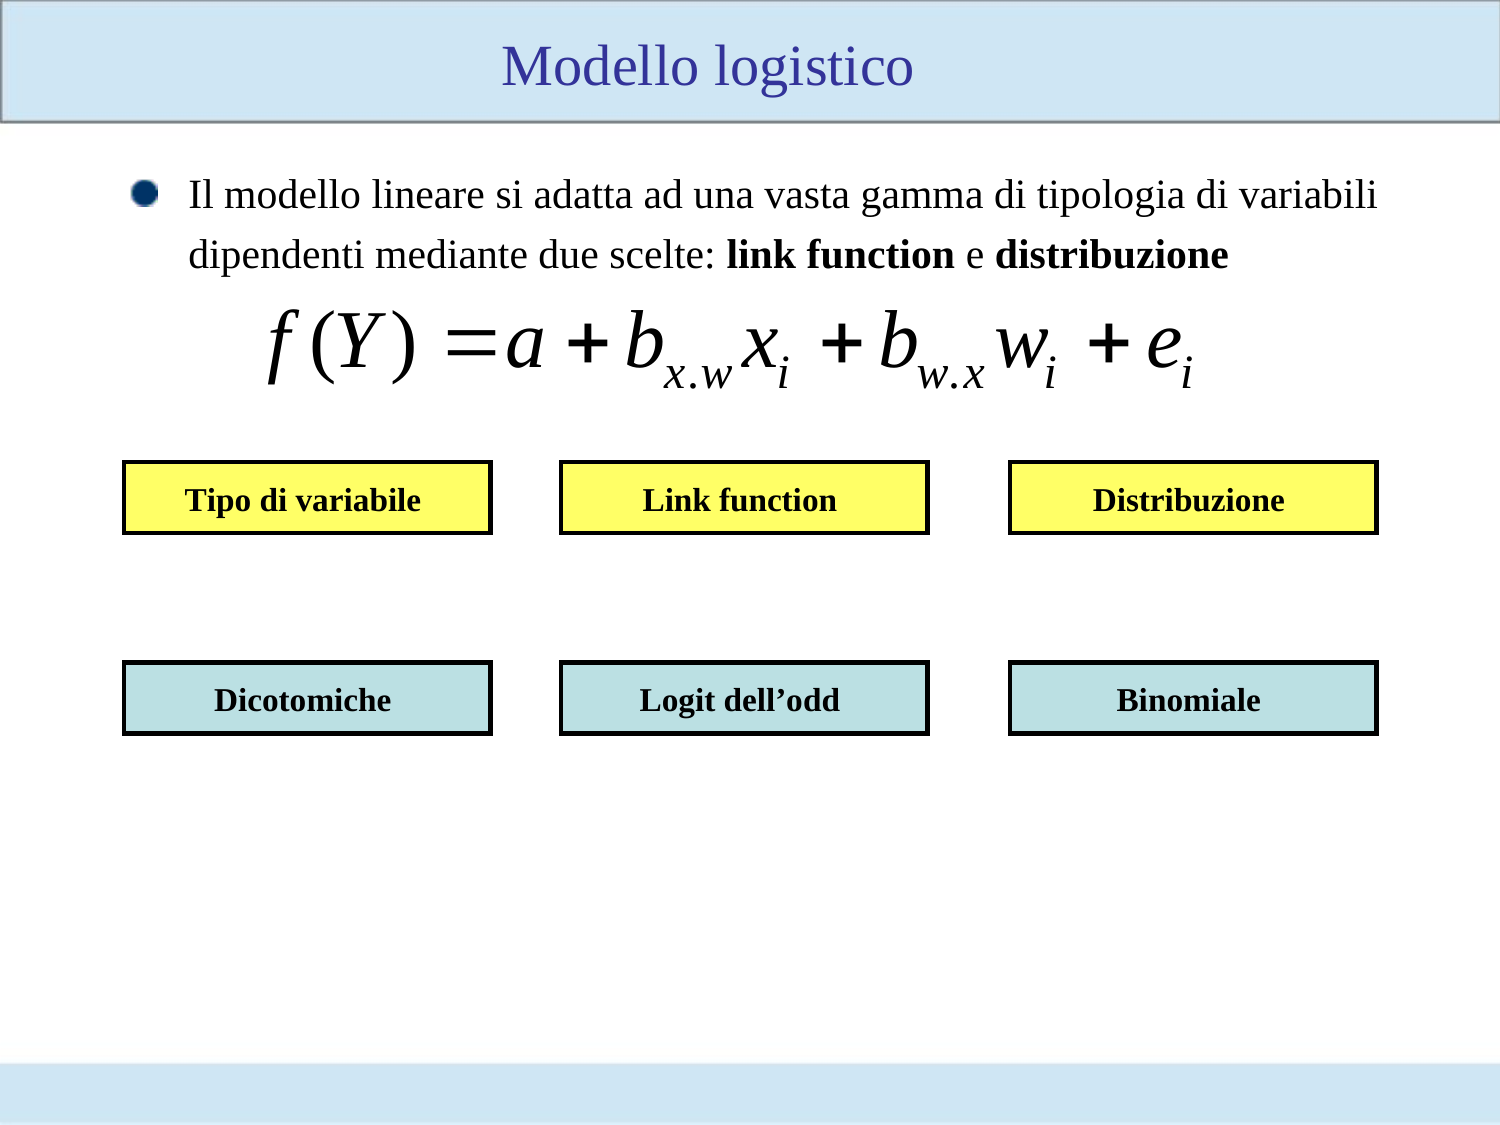

# Modello logistico
Il modello lineare si adatta ad una vasta gamma di tipologia di variabili dipendenti mediante due scelte: link function e distribuzione
Tipo di variabile
Link function
Distribuzione
Dicotomiche
Logit dell’odd
Binomiale